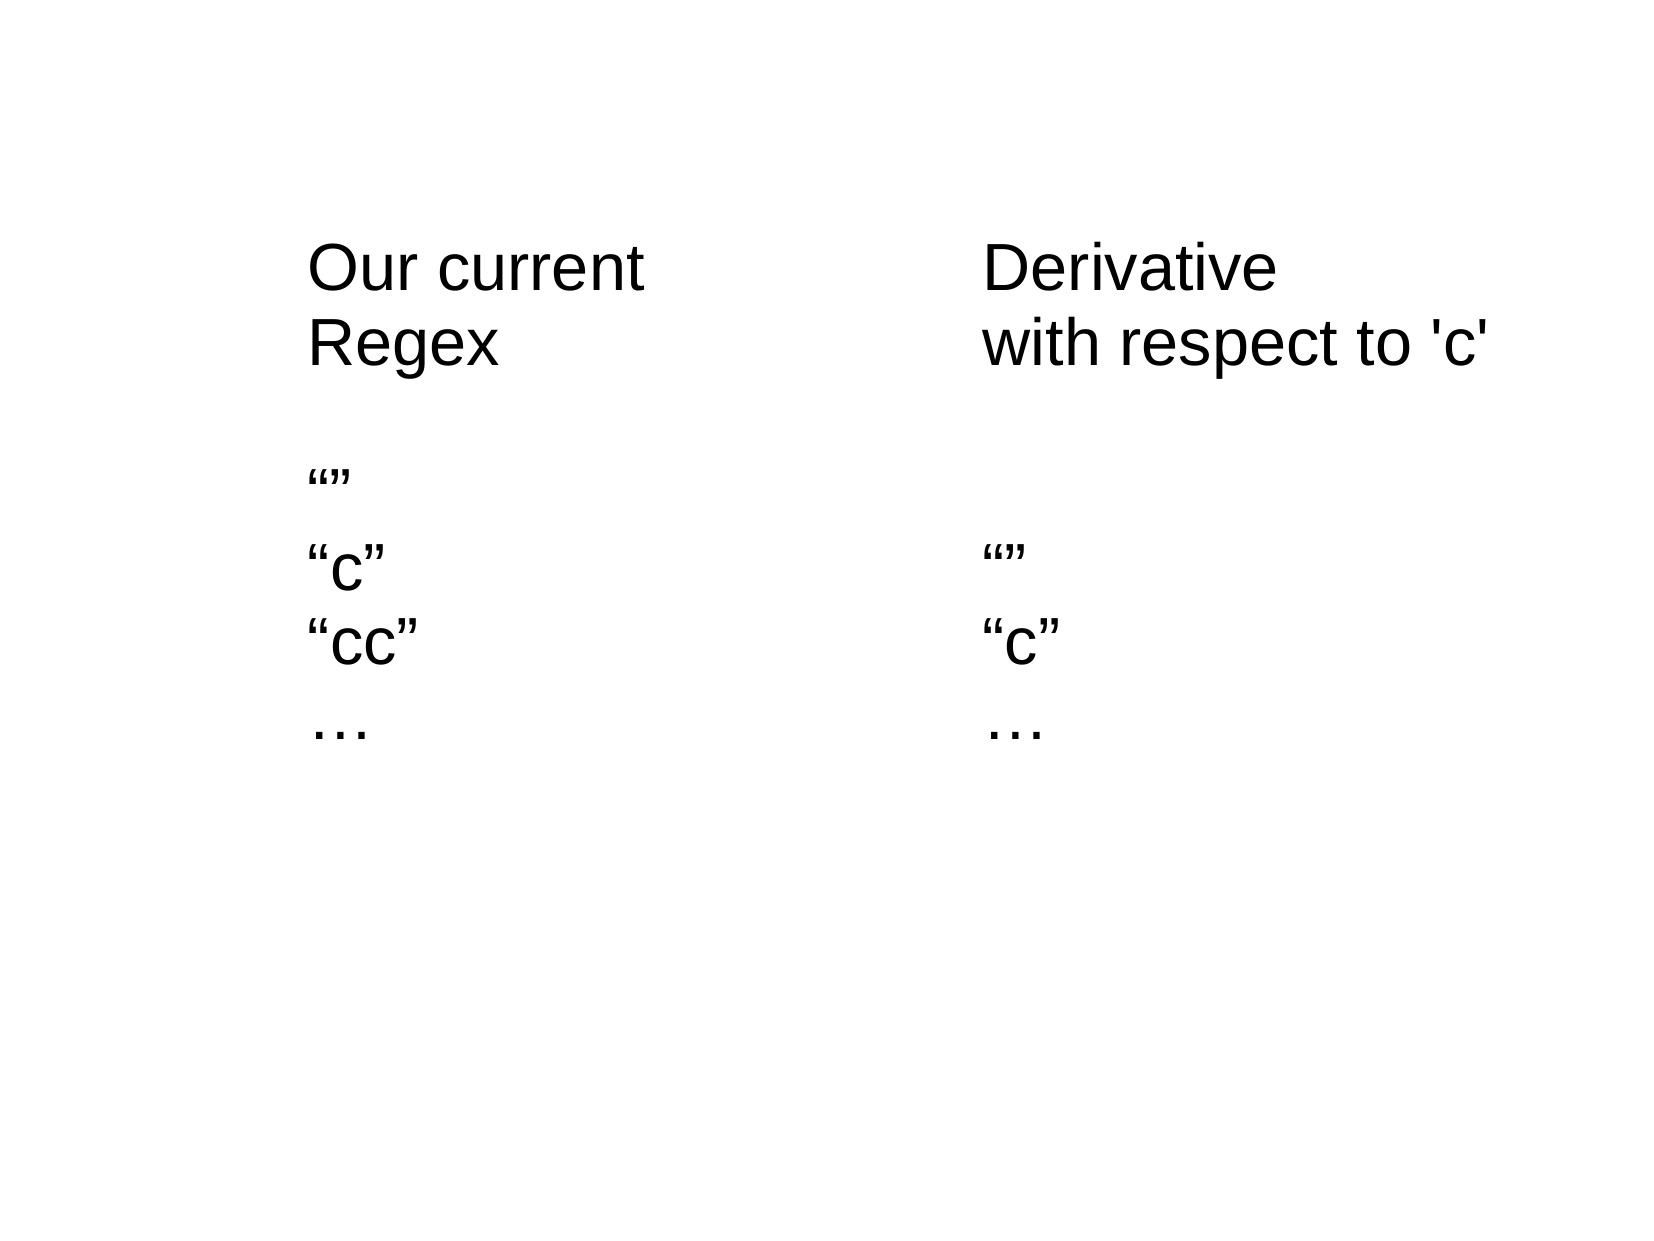

# Our current					Derivative
			Regex							with respect to 'c'
			“”
 			“c”								“”
			“cc”								“c”
			…									…